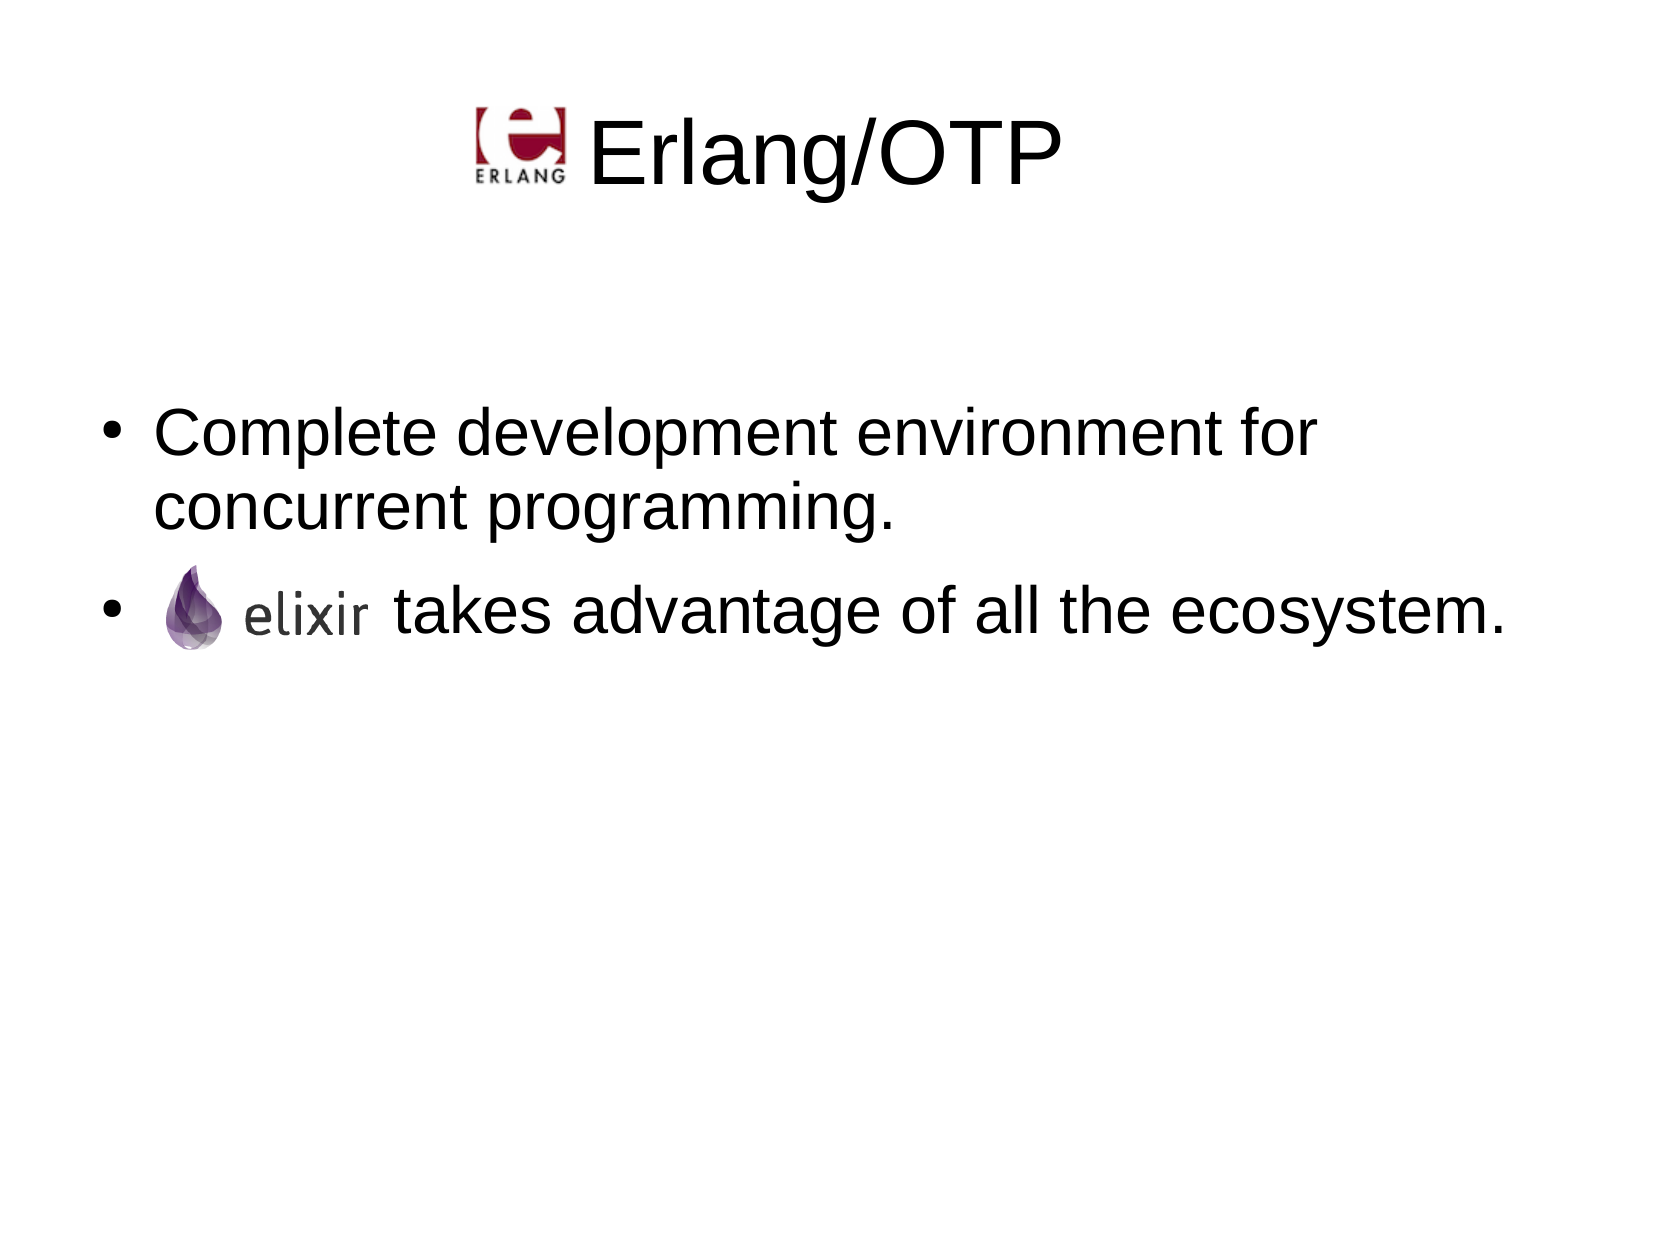

# Erlang/OTP
Complete development environment for concurrent programming.
 takes advantage of all the ecosystem.